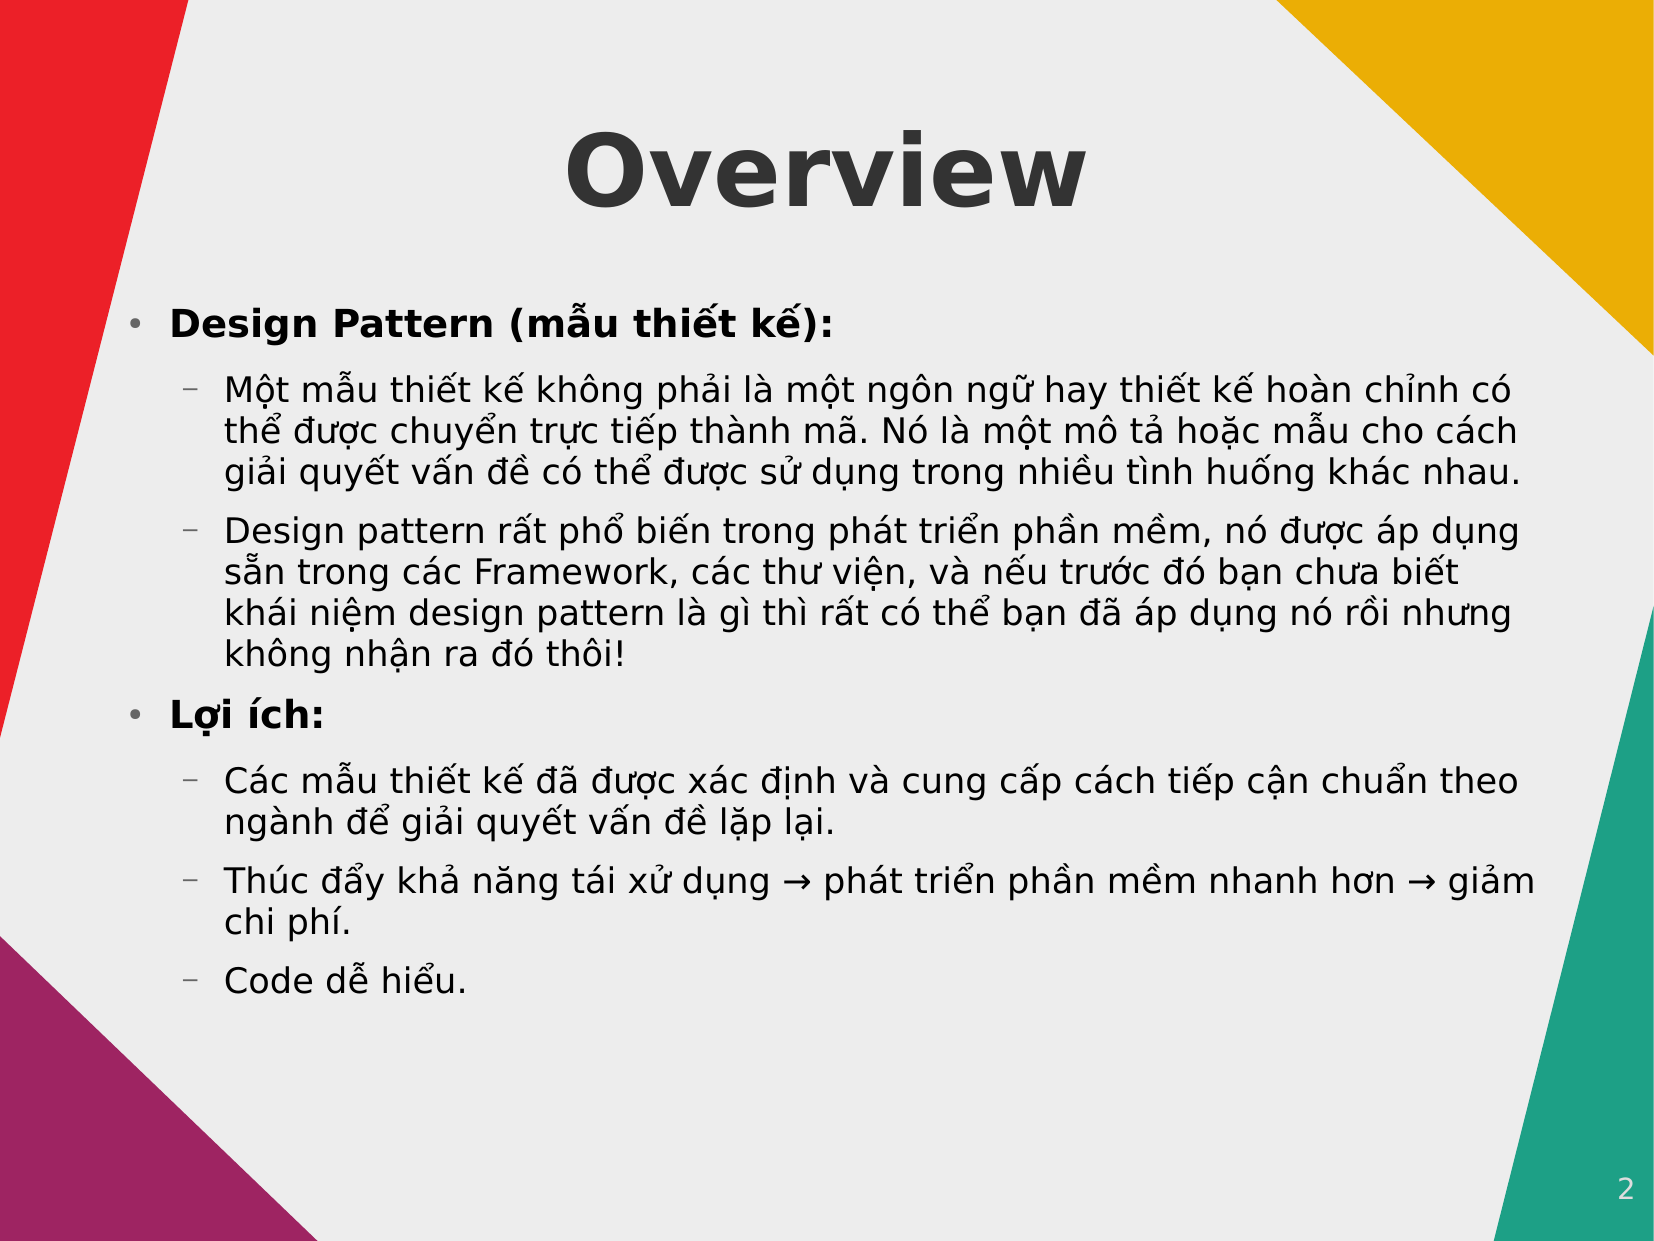

# Overview
Design Pattern (mẫu thiết kế):
Một mẫu thiết kế không phải là một ngôn ngữ hay thiết kế hoàn chỉnh có thể được chuyển trực tiếp thành mã. Nó là một mô tả hoặc mẫu cho cách giải quyết vấn đề có thể được sử dụng trong nhiều tình huống khác nhau.
Design pattern rất phổ biến trong phát triển phần mềm, nó được áp dụng sẵn trong các Framework, các thư viện, và nếu trước đó bạn chưa biết khái niệm design pattern là gì thì rất có thể bạn đã áp dụng nó rồi nhưng không nhận ra đó thôi!
Lợi ích:
Các mẫu thiết kế đã được xác định và cung cấp cách tiếp cận chuẩn theo ngành để giải quyết vấn đề lặp lại.
Thúc đẩy khả năng tái xử dụng → phát triển phần mềm nhanh hơn → giảm chi phí.
Code dễ hiểu.
2